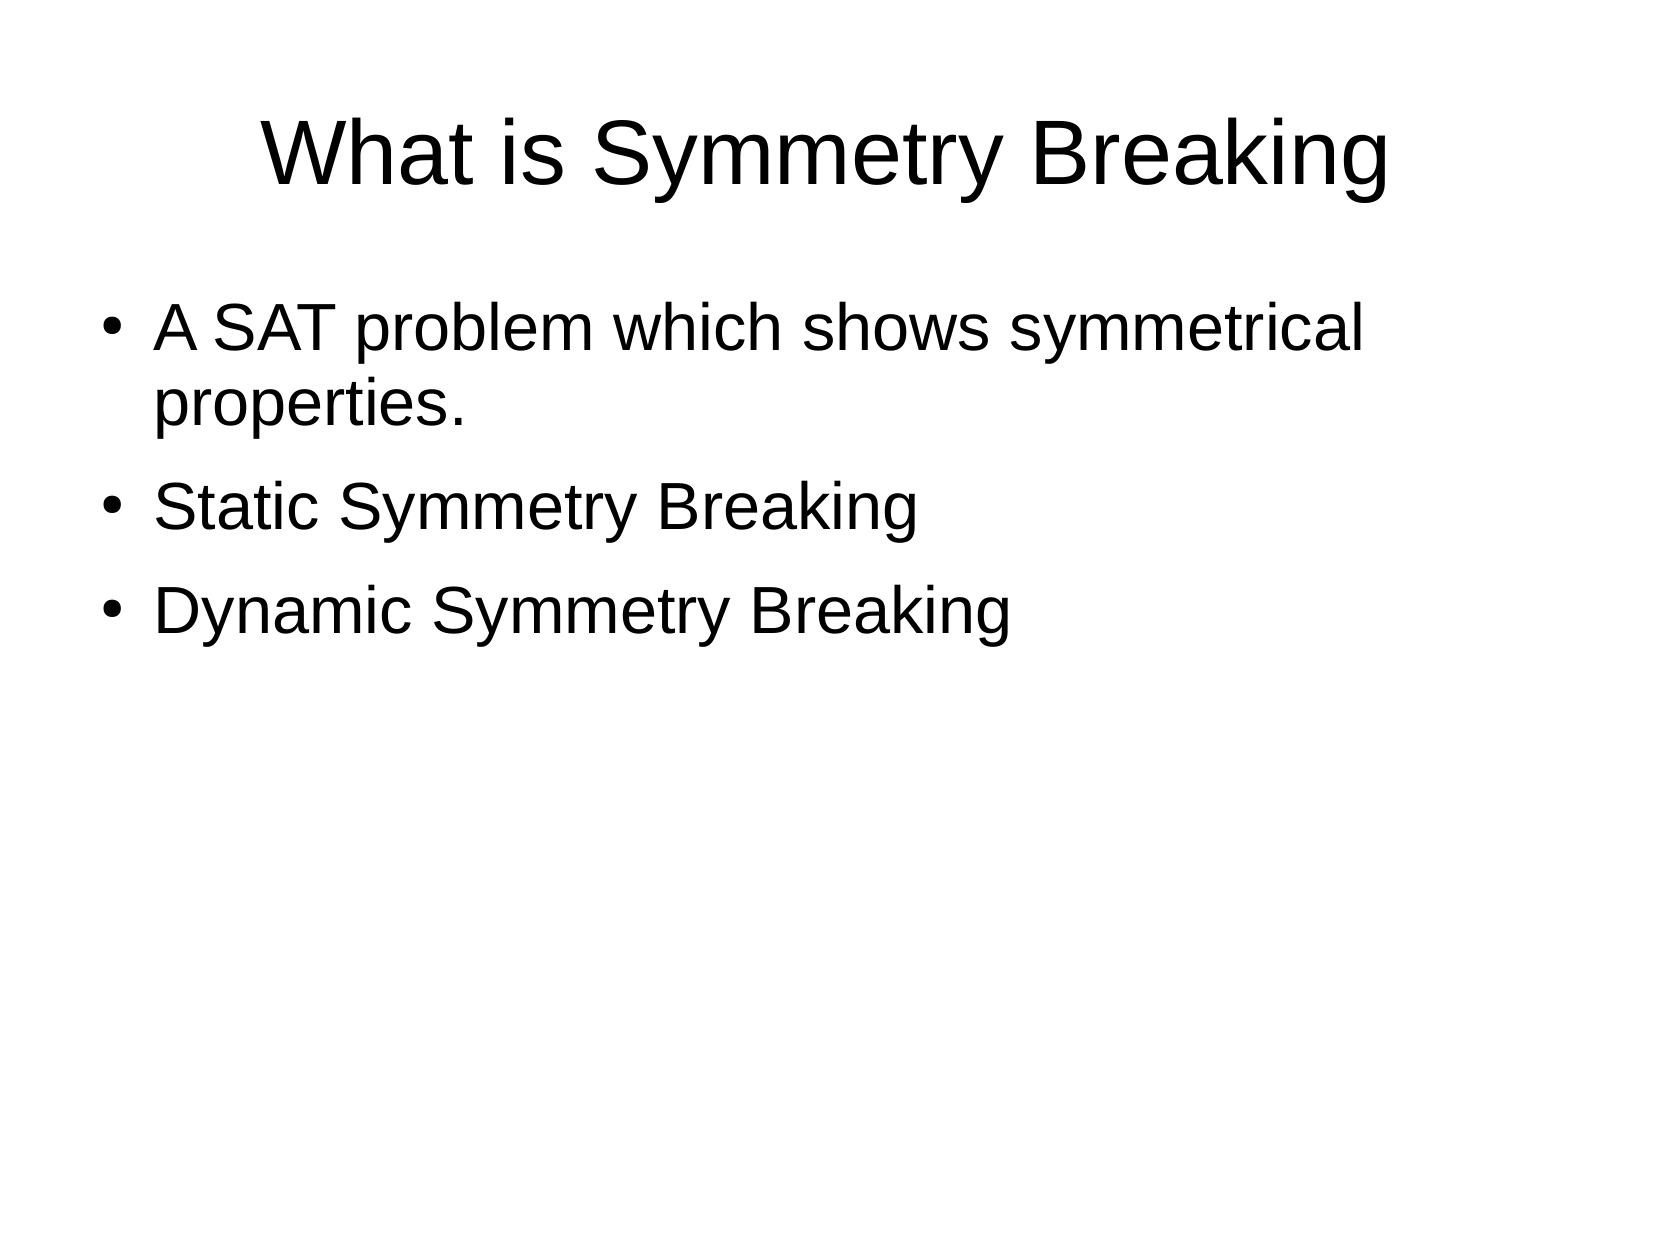

# What is Symmetry Breaking
A SAT problem which shows symmetrical properties.
Static Symmetry Breaking
Dynamic Symmetry Breaking